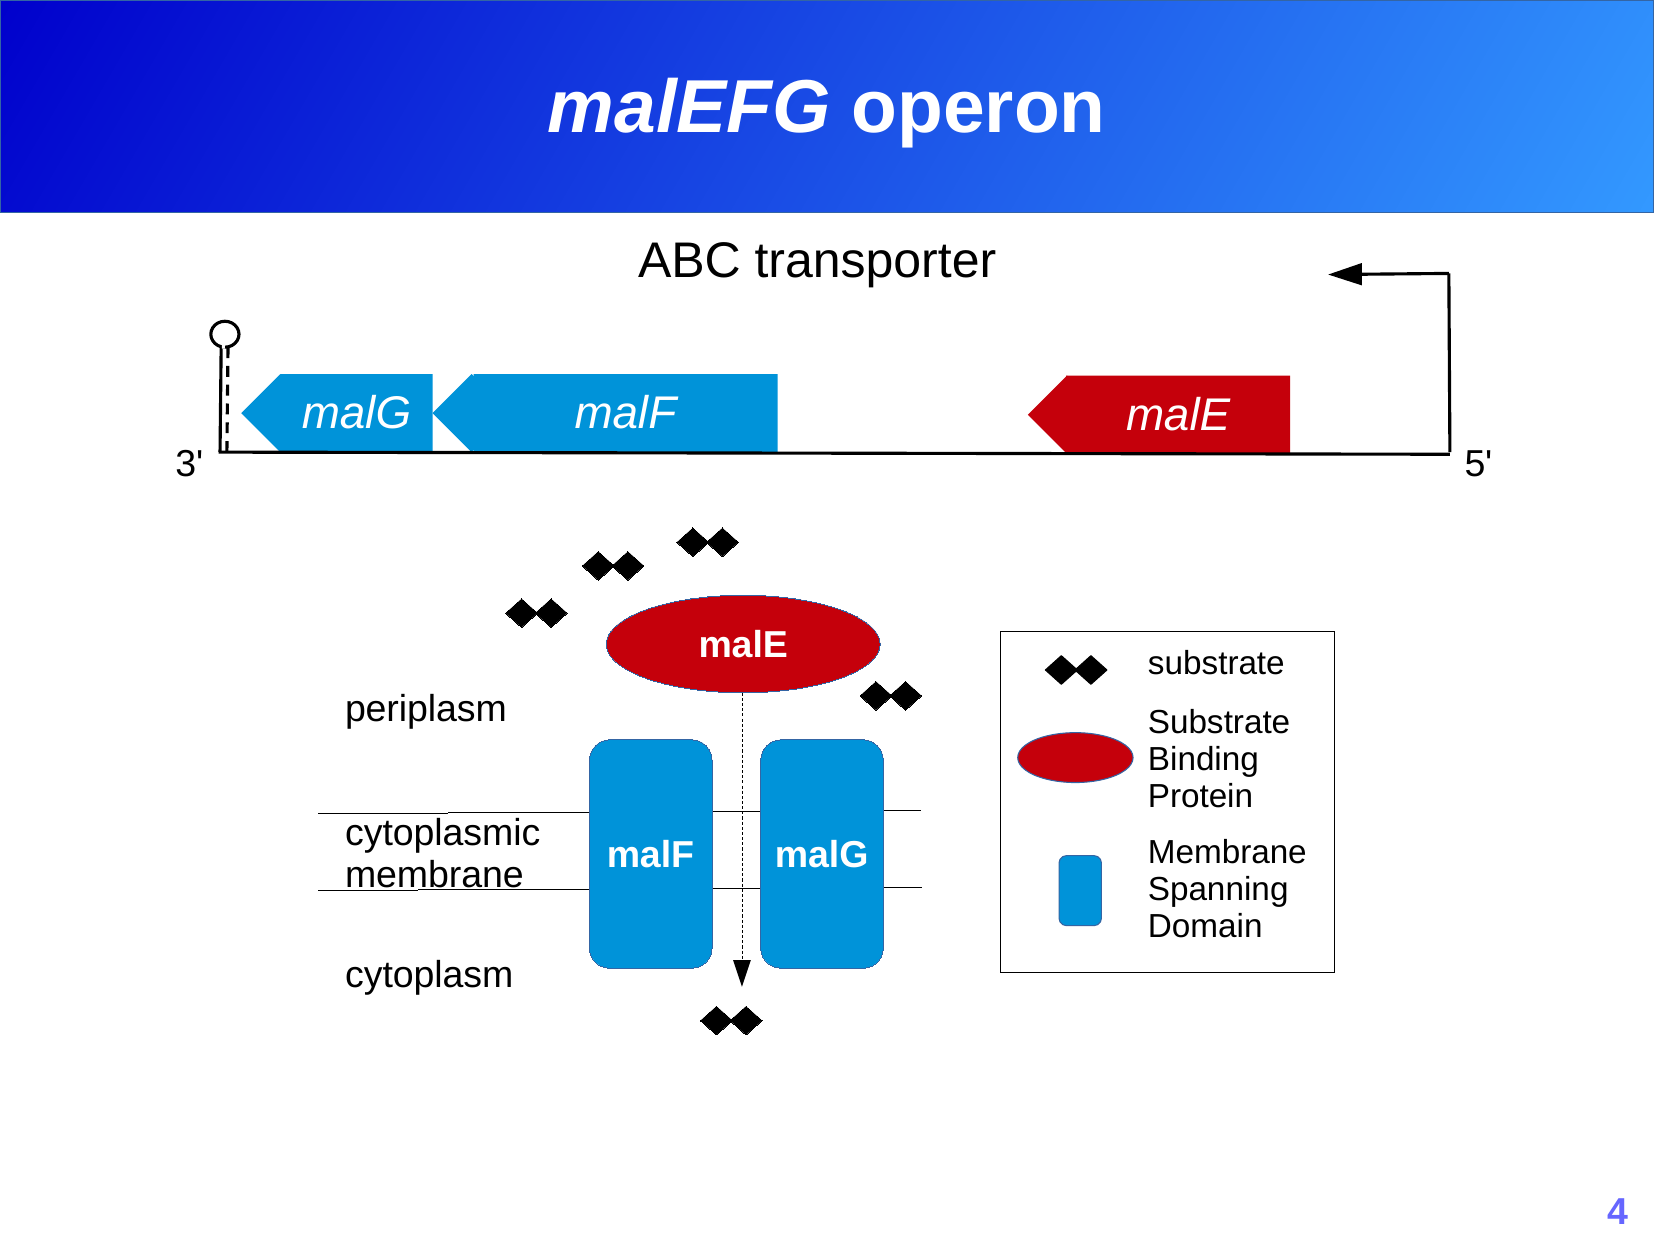

# malEFG operon
ABC transporter
malG
malF
malE
3'
5'
malE
substrate
periplasm
Substrate
Binding
Protein
malF
malG
cytoplasmic
membrane
Membrane
Spanning
Domain
cytoplasm
4